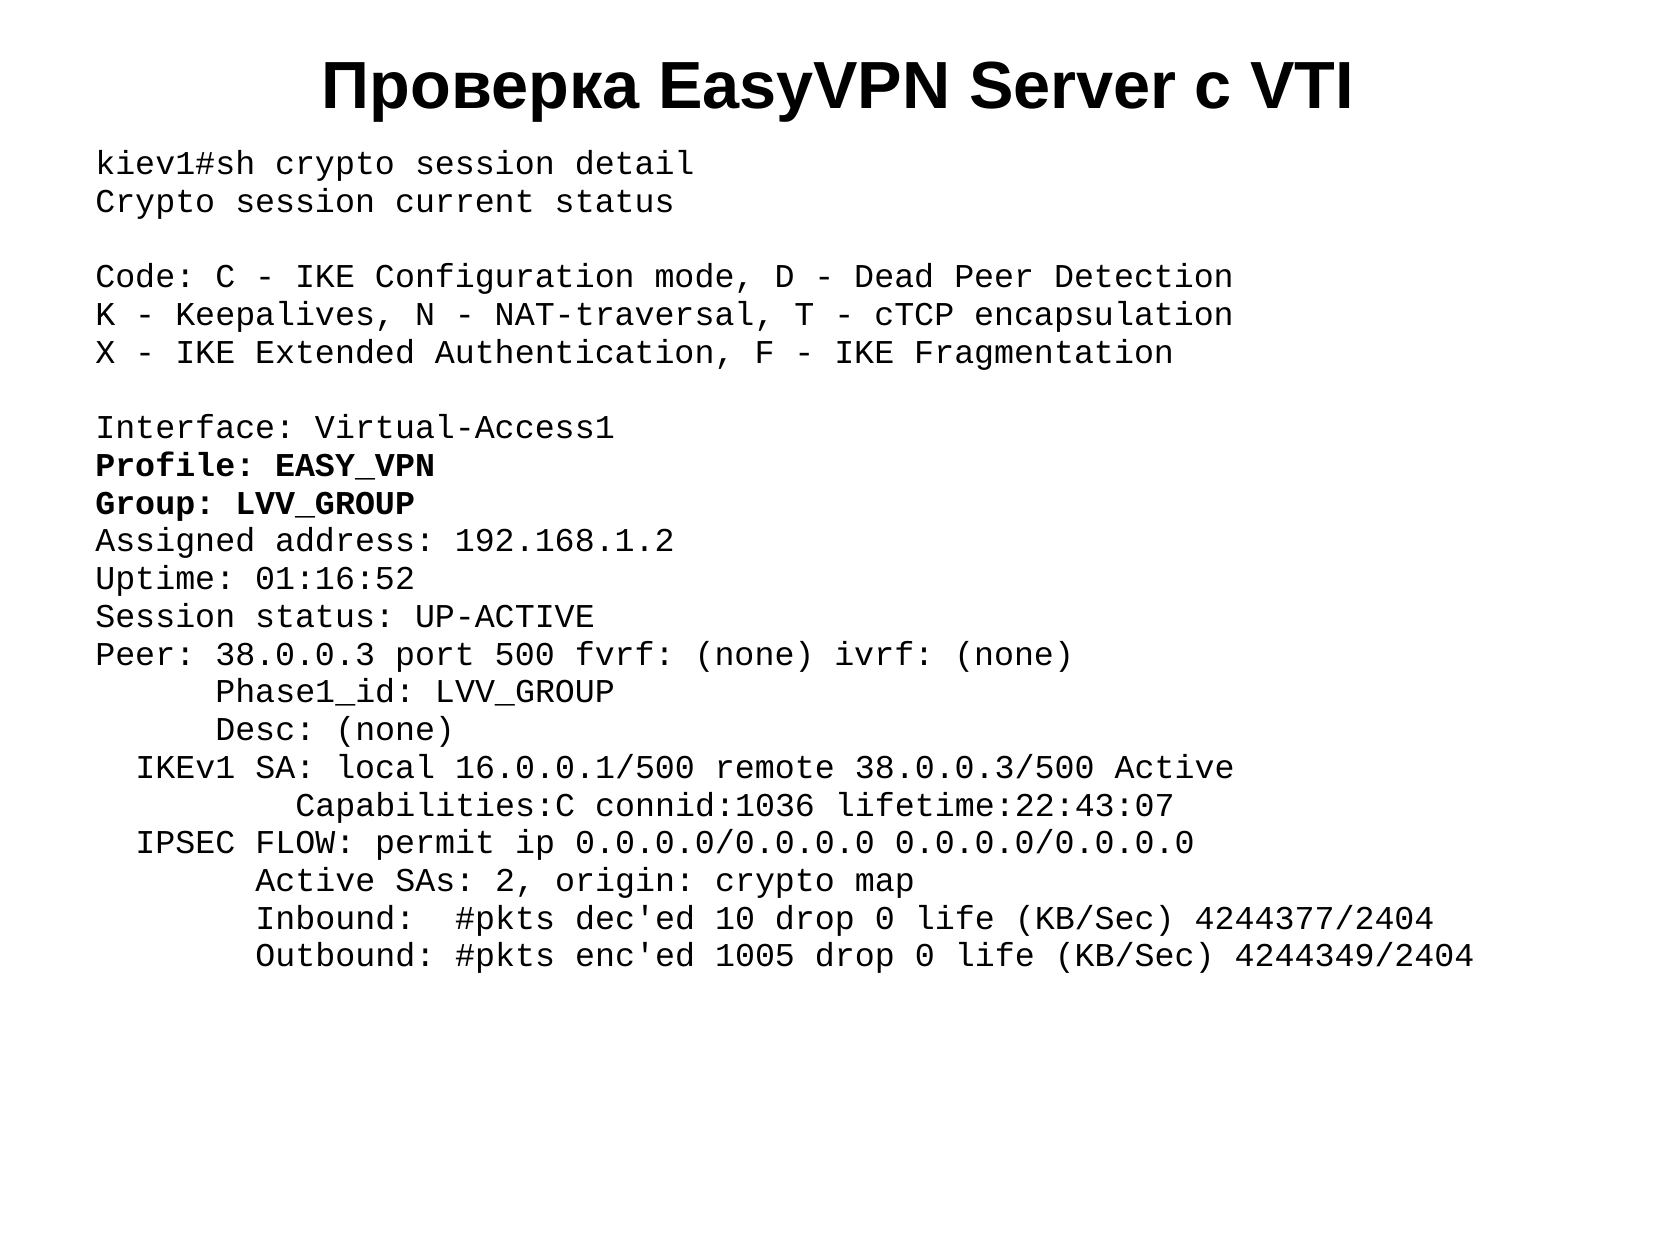

Проверка EasyVPN Server с VTI
# kiev1#sh crypto session detail
Crypto session current status
Code: C - IKE Configuration mode, D - Dead Peer Detection
K - Keepalives, N - NAT-traversal, T - cTCP encapsulation
X - IKE Extended Authentication, F - IKE Fragmentation
Interface: Virtual-Access1
Profile: EASY_VPN
Group: LVV_GROUP
Assigned address: 192.168.1.2
Uptime: 01:16:52
Session status: UP-ACTIVE
Peer: 38.0.0.3 port 500 fvrf: (none) ivrf: (none)
 Phase1_id: LVV_GROUP
 Desc: (none)
 IKEv1 SA: local 16.0.0.1/500 remote 38.0.0.3/500 Active
 Capabilities:C connid:1036 lifetime:22:43:07
 IPSEC FLOW: permit ip 0.0.0.0/0.0.0.0 0.0.0.0/0.0.0.0
 Active SAs: 2, origin: crypto map
 Inbound: #pkts dec'ed 10 drop 0 life (KB/Sec) 4244377/2404
 Outbound: #pkts enc'ed 1005 drop 0 life (KB/Sec) 4244349/2404